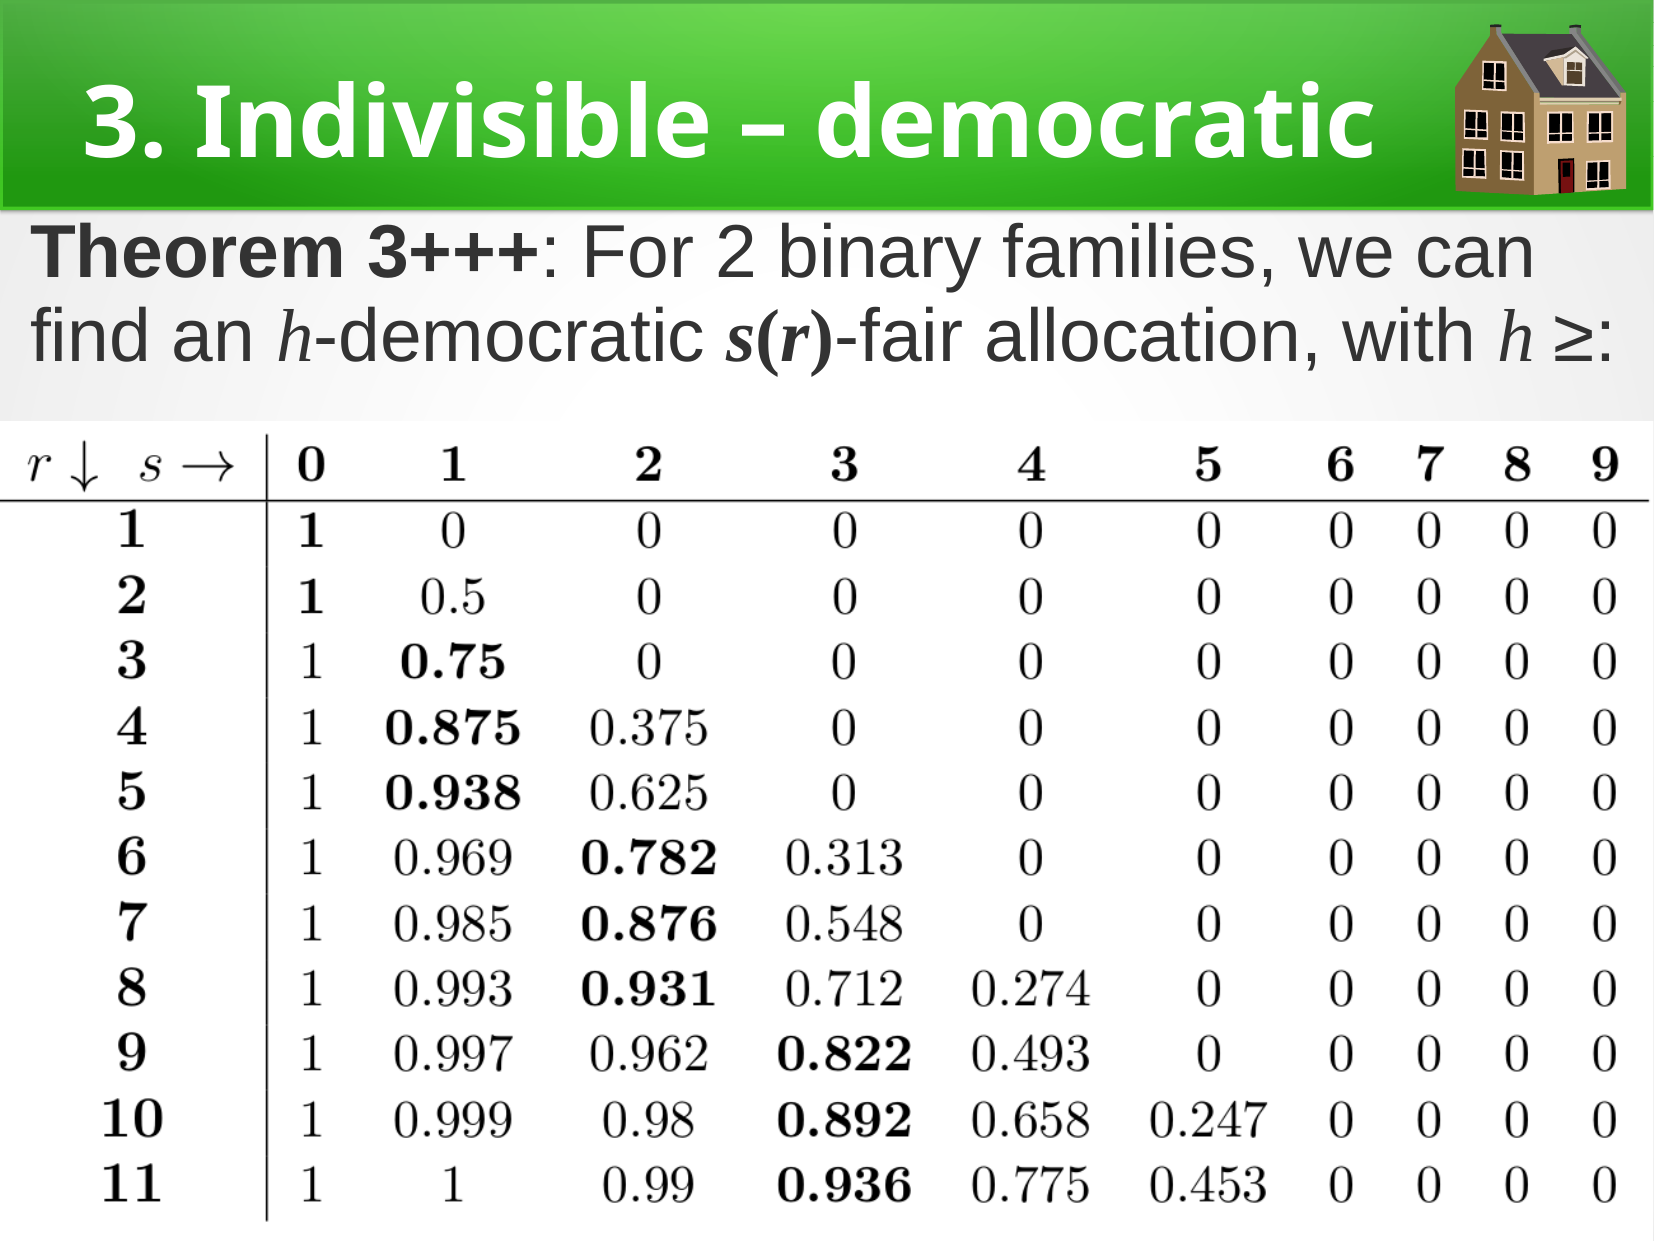

3. Indivisible – democratic
# Theorem 3+++: For 2 binary families, we can find an h-democratic s(r)-fair allocation, with h ≥:
Fair Division among Families Erel Segal-Halevi
39